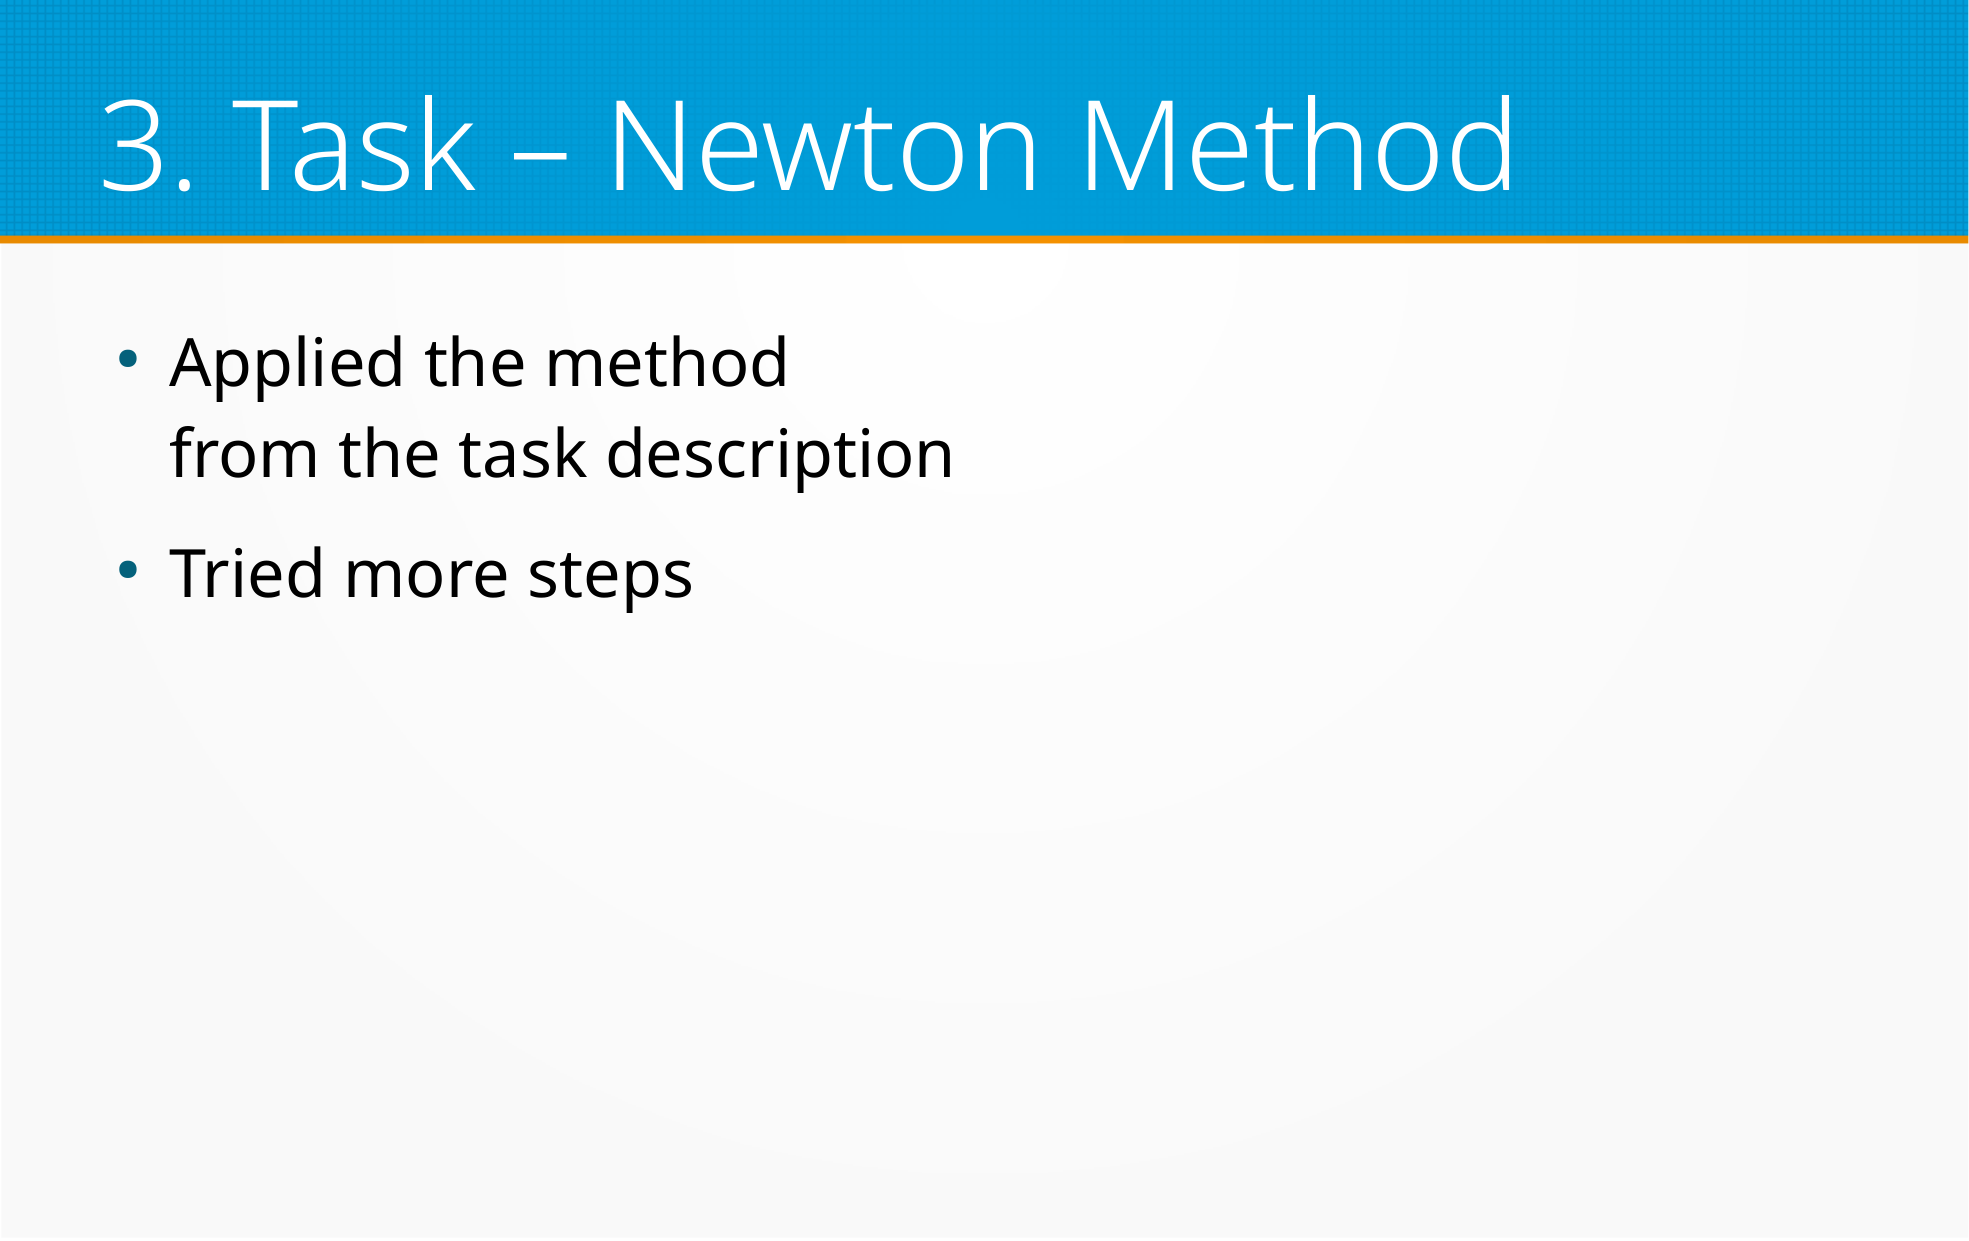

# 3. Task – Newton Method
Applied the method
from the task description
Tried more steps